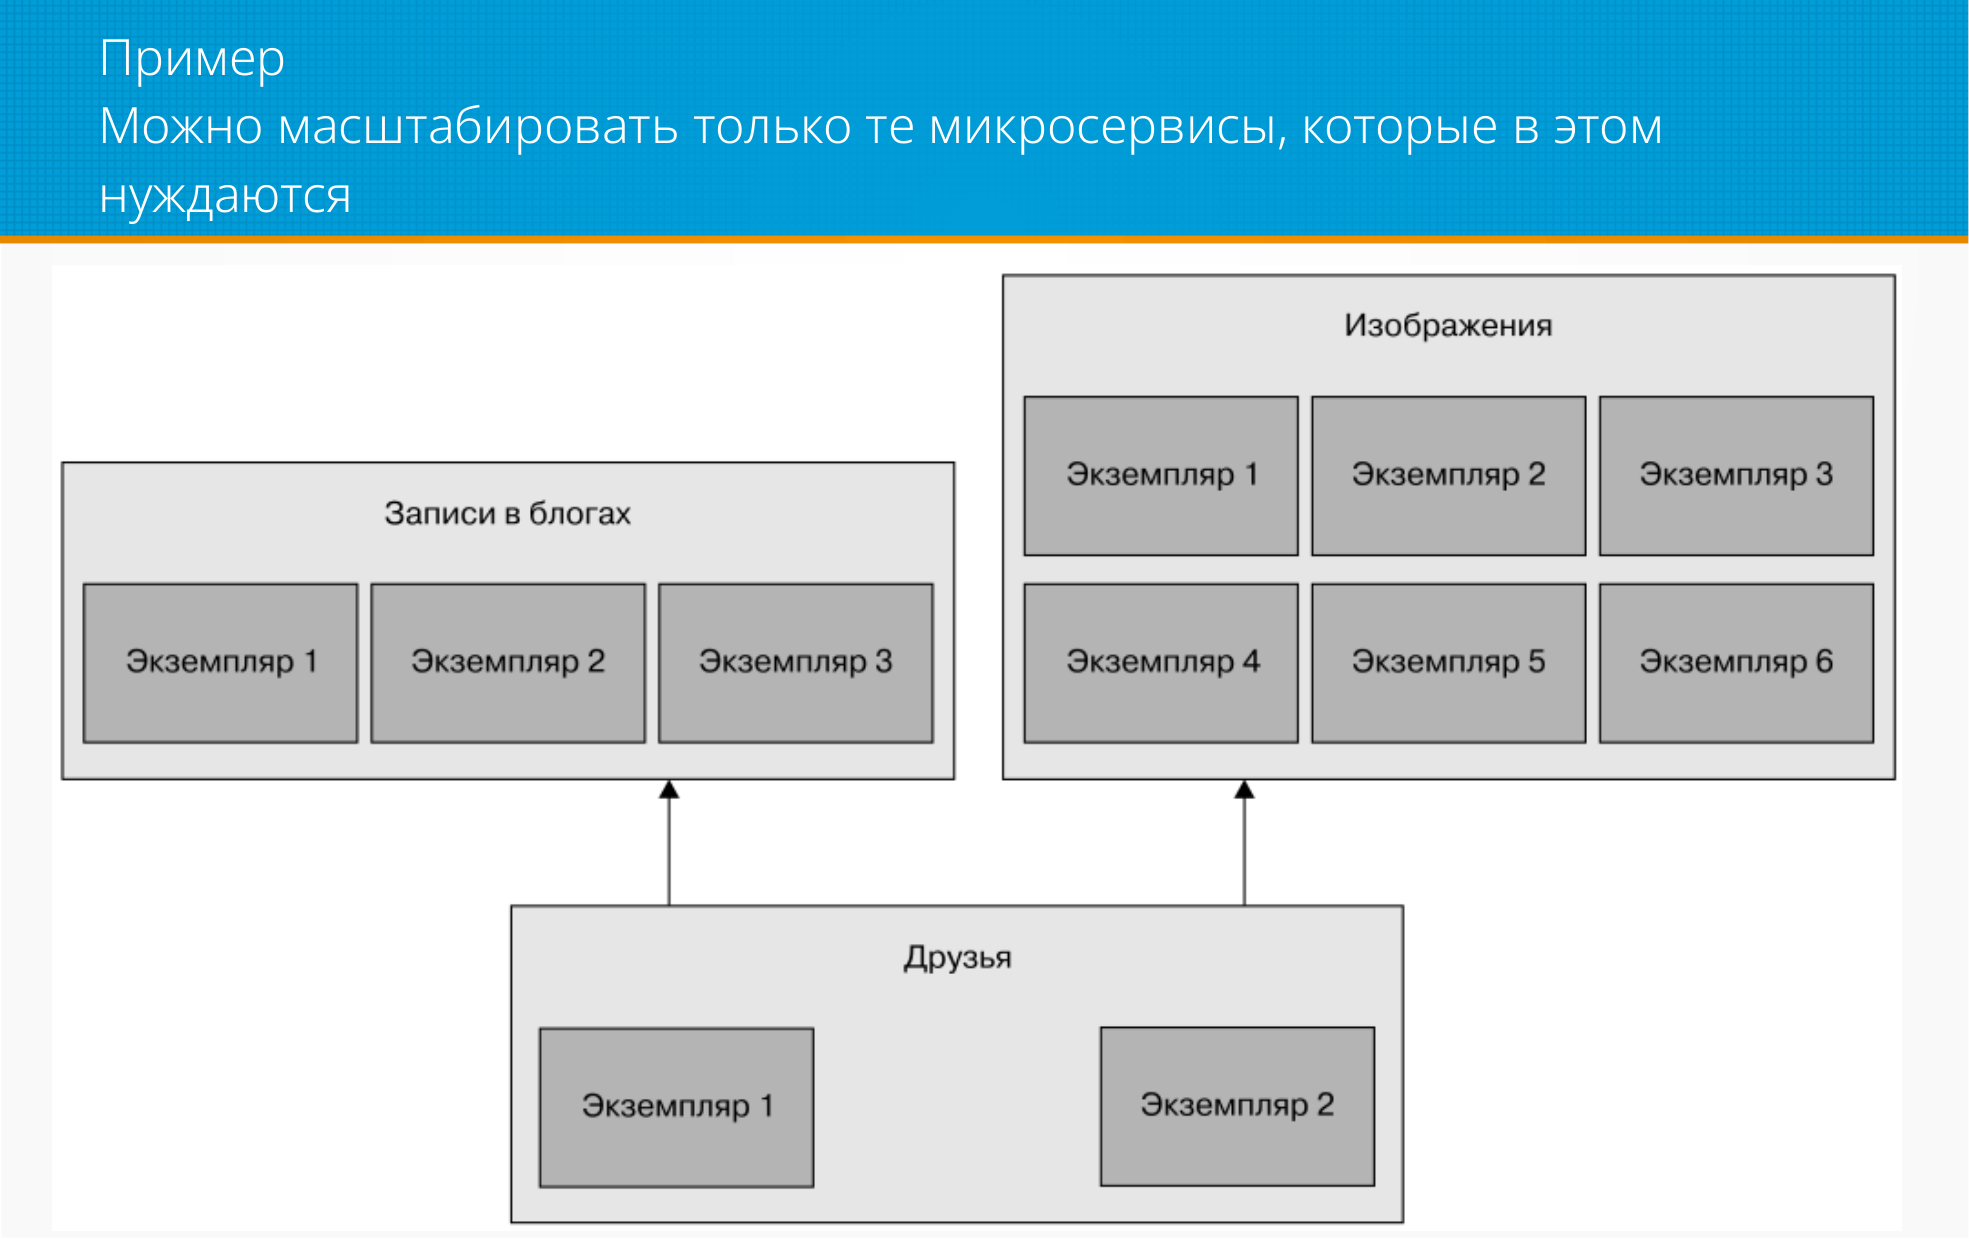

# Пример Можно масштабировать только те микросервисы, которые в этом нуждаются